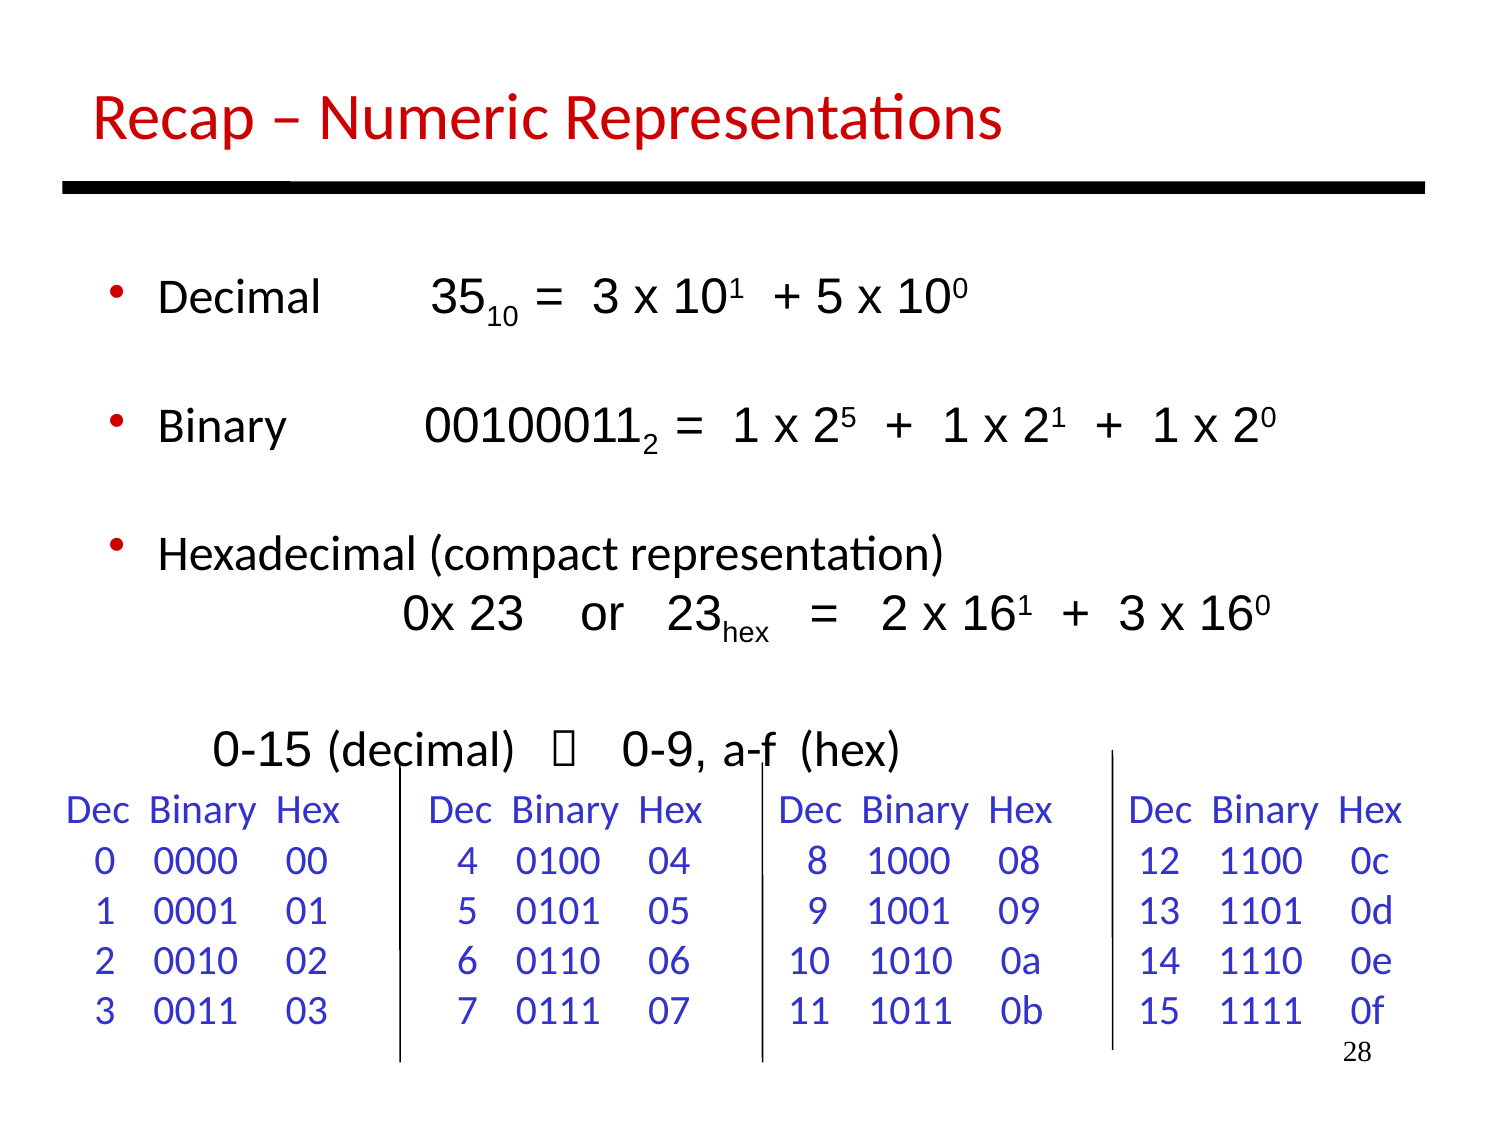

Recap – Numeric Representations
 Decimal 3510 = 3 x 101 + 5 x 100
 Binary 001000112 = 1 x 25 + 1 x 21 + 1 x 20
 Hexadecimal (compact representation)
 0x 23 or 23hex = 2 x 161 + 3 x 160
 0-15 (decimal)  0-9, a-f (hex)
Dec Binary Hex
 0 0000 00
 1 0001 01
 2 0010 02
 3 0011 03
Dec Binary Hex
 4 0100 04
 5 0101 05
 6 0110 06
 7 0111 07
Dec Binary Hex
 8 1000 08
 9 1001 09
 10 1010 0a
 11 1011 0b
Dec Binary Hex
 12 1100 0c
 13 1101 0d
 14 1110 0e
 15 1111 0f